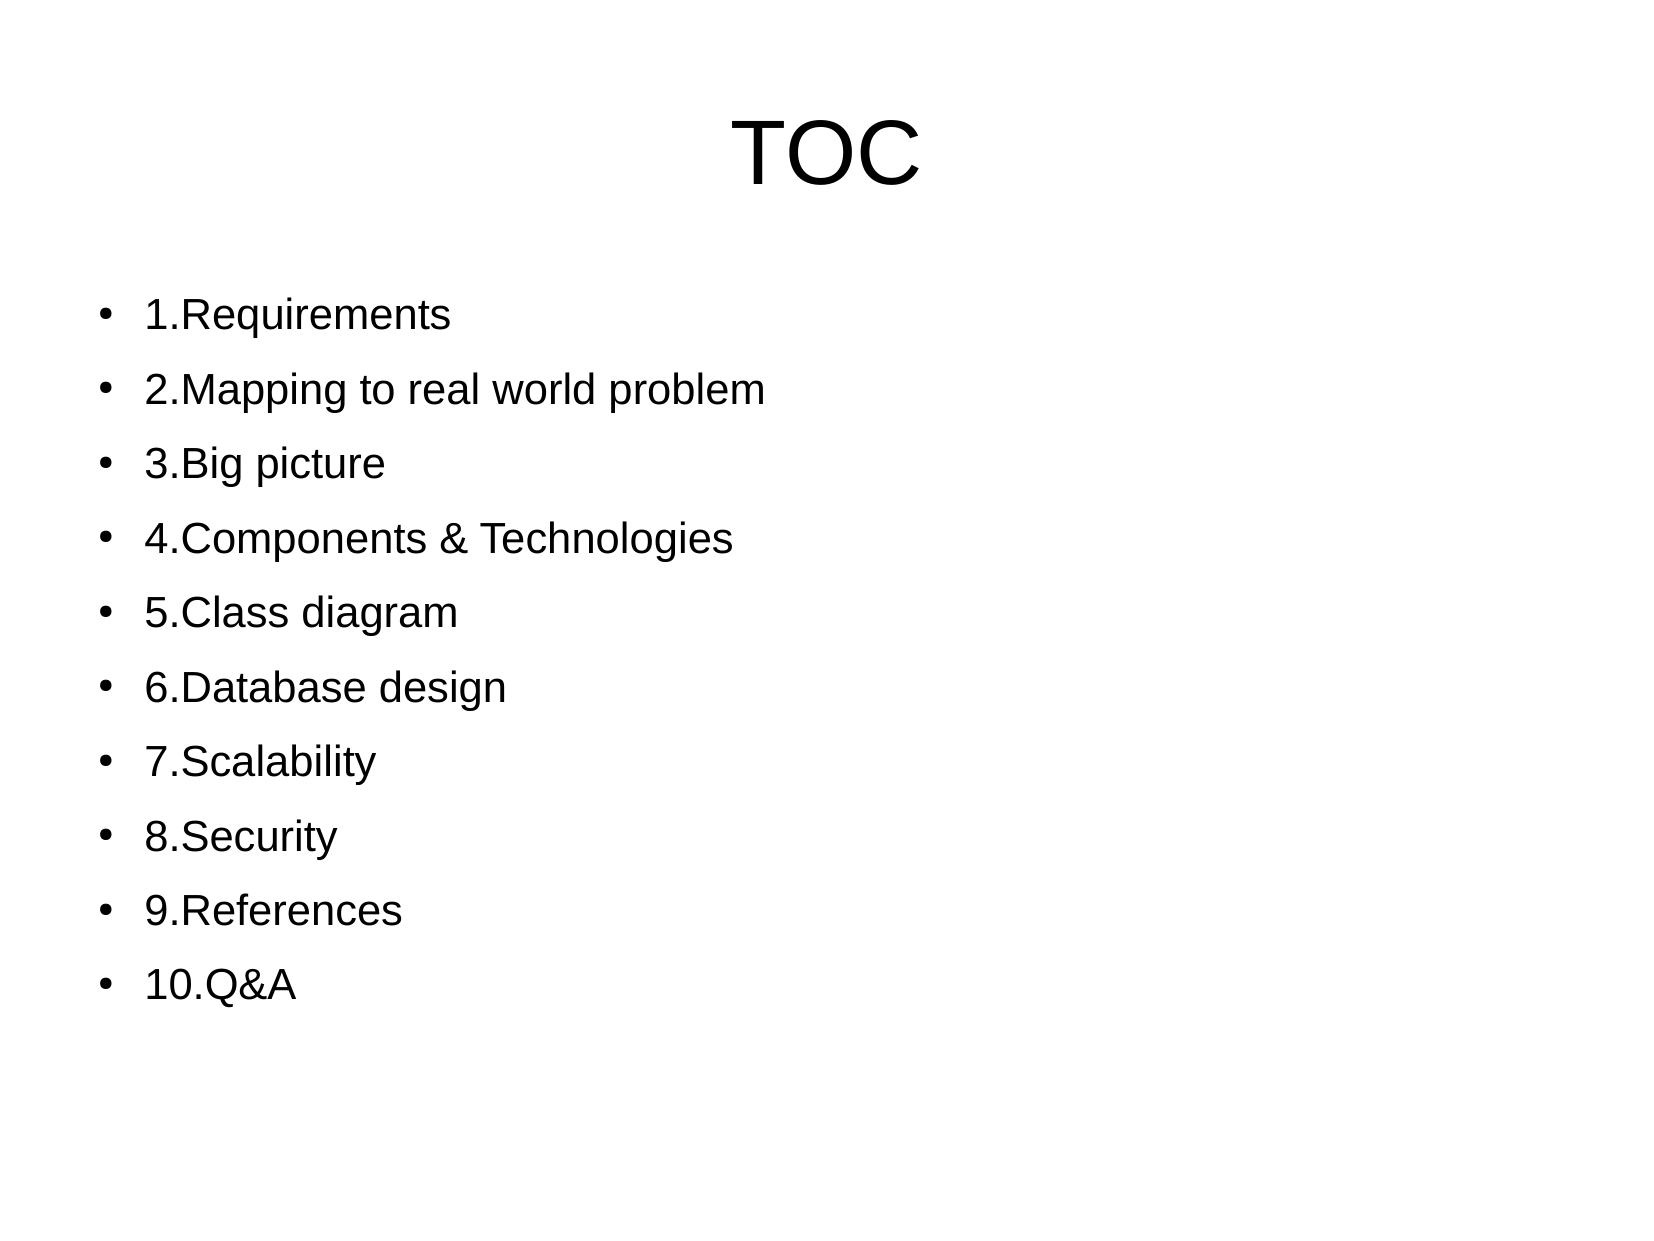

# TOC
1.Requirements
2.Mapping to real world problem
3.Big picture
4.Components & Technologies
5.Class diagram
6.Database design
7.Scalability
8.Security
9.References
10.Q&A